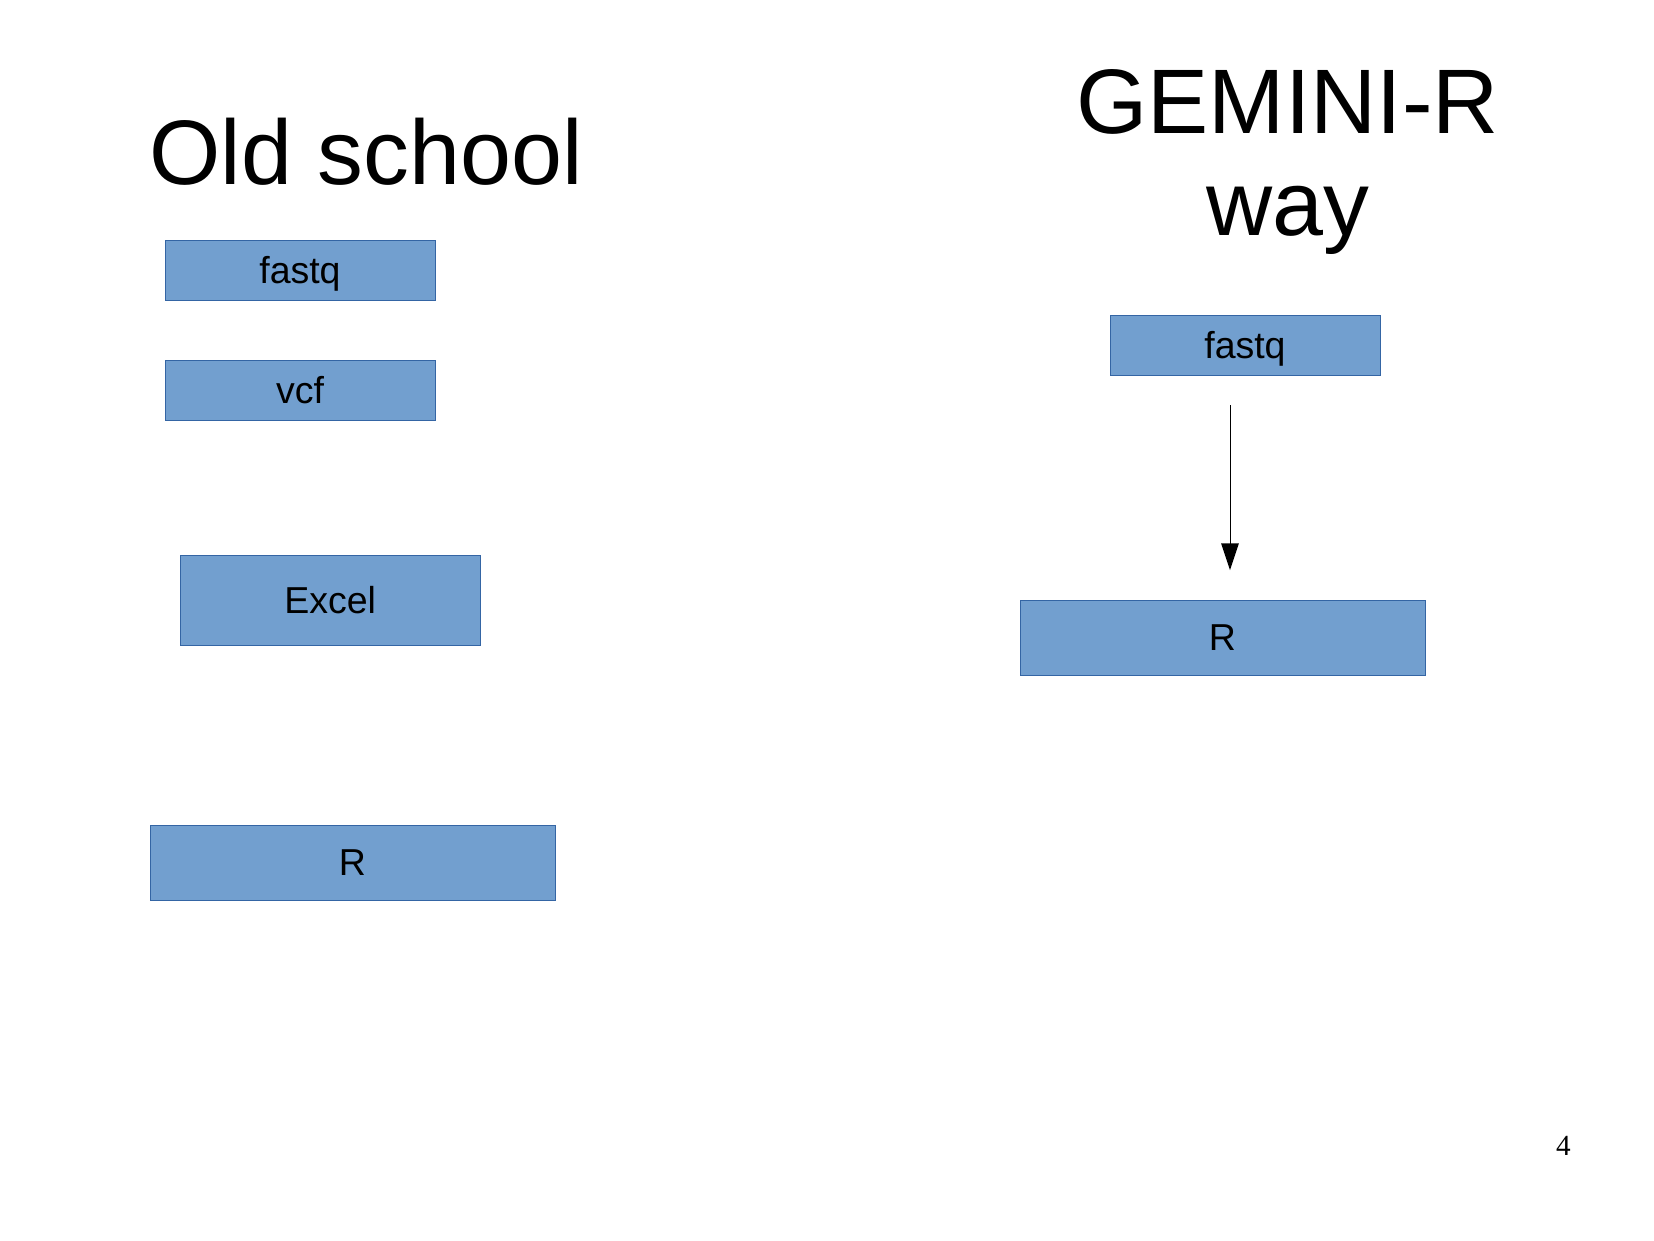

Old school
# GEMINI-R way
fastq
fastq
vcf
Excel
R
R
4